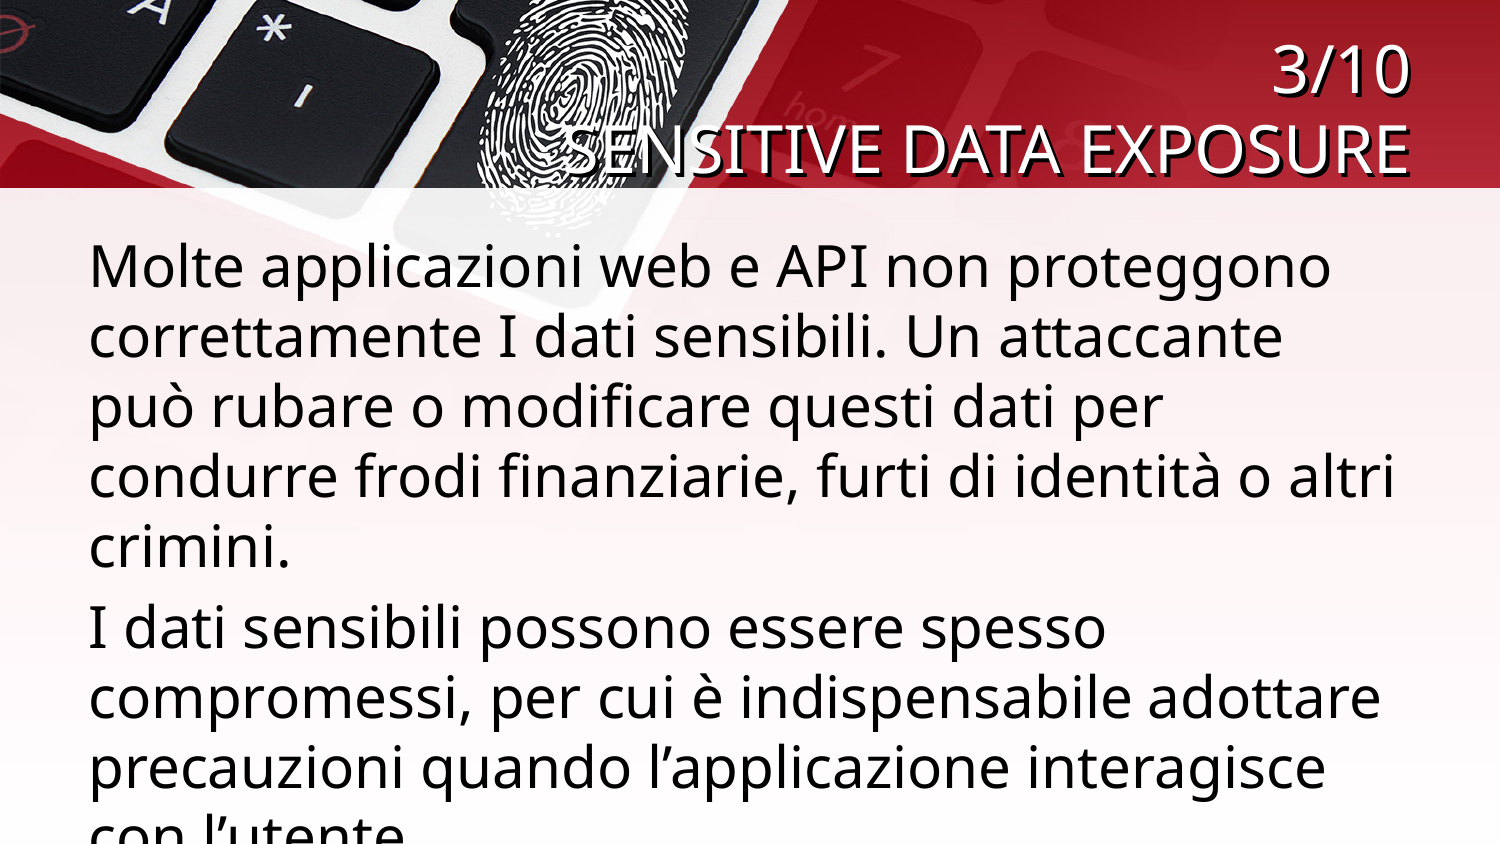

# 3/10 SENSITIVE DATA EXPOSURE
Molte applicazioni web e API non proteggono correttamente I dati sensibili. Un attaccante può rubare o modificare questi dati per condurre frodi finanziarie, furti di identità o altri crimini.
I dati sensibili possono essere spesso compromessi, per cui è indispensabile adottare precauzioni quando l’applicazione interagisce con l’utente.
Esempio: directory listing attivo, percorsi di file facilmente scovabili partendo da percorsi conosciuti, ecc